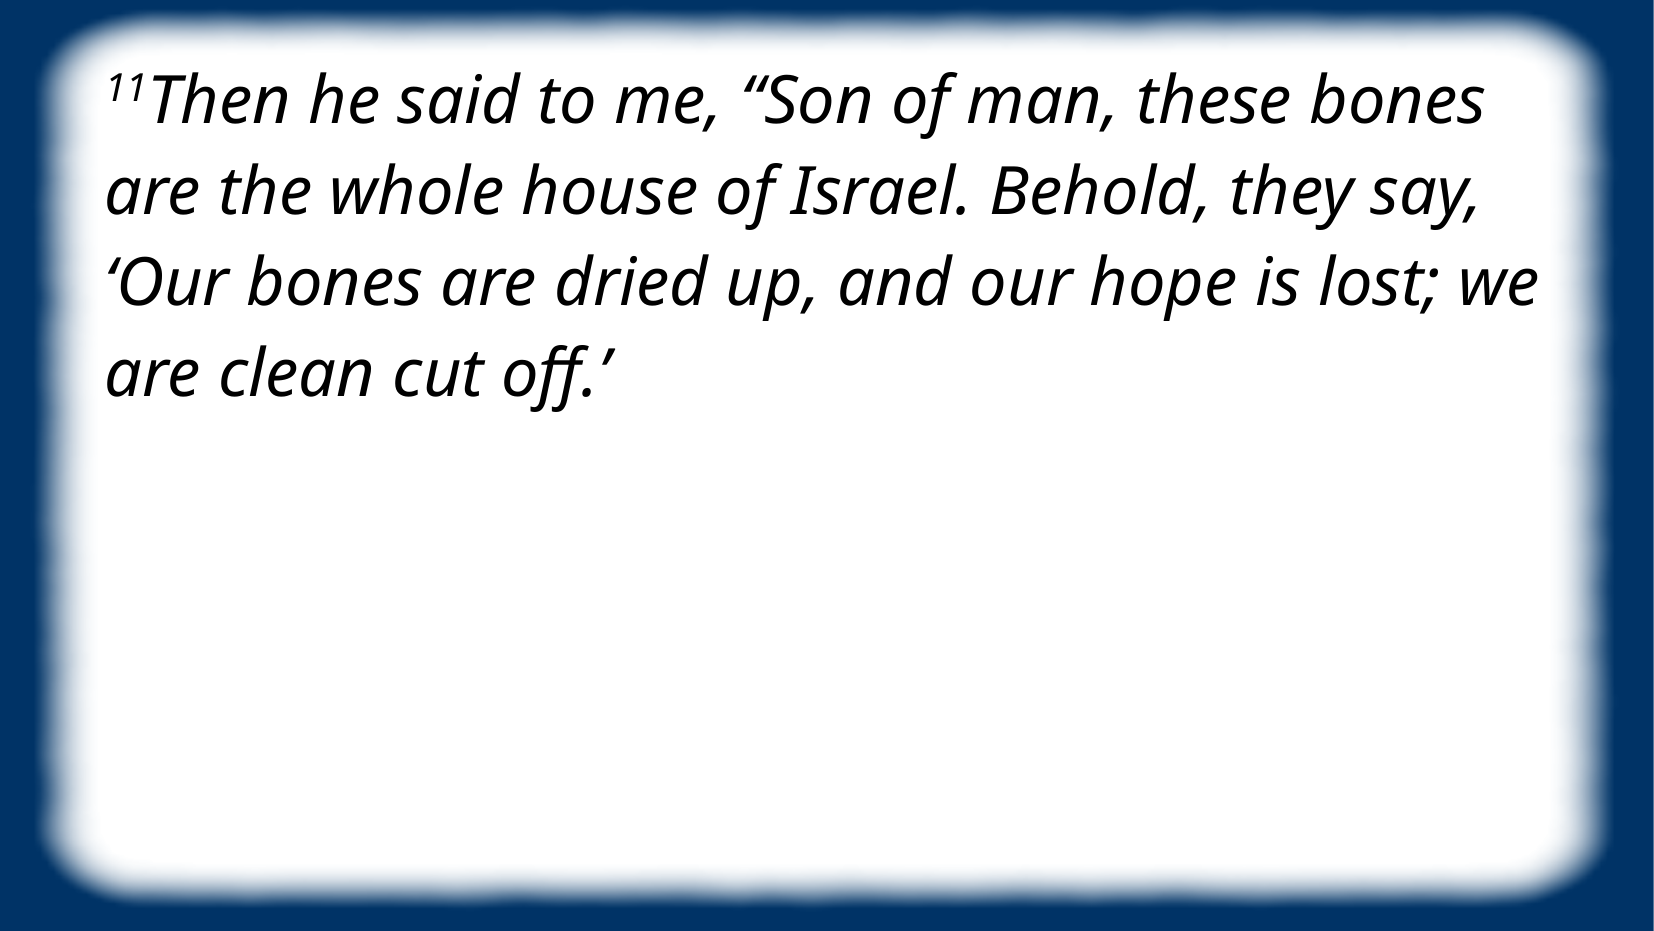

11Then he said to me, “Son of man, these bones are the whole house of Israel. Behold, they say, ‘Our bones are dried up, and our hope is lost; we are clean cut off.’